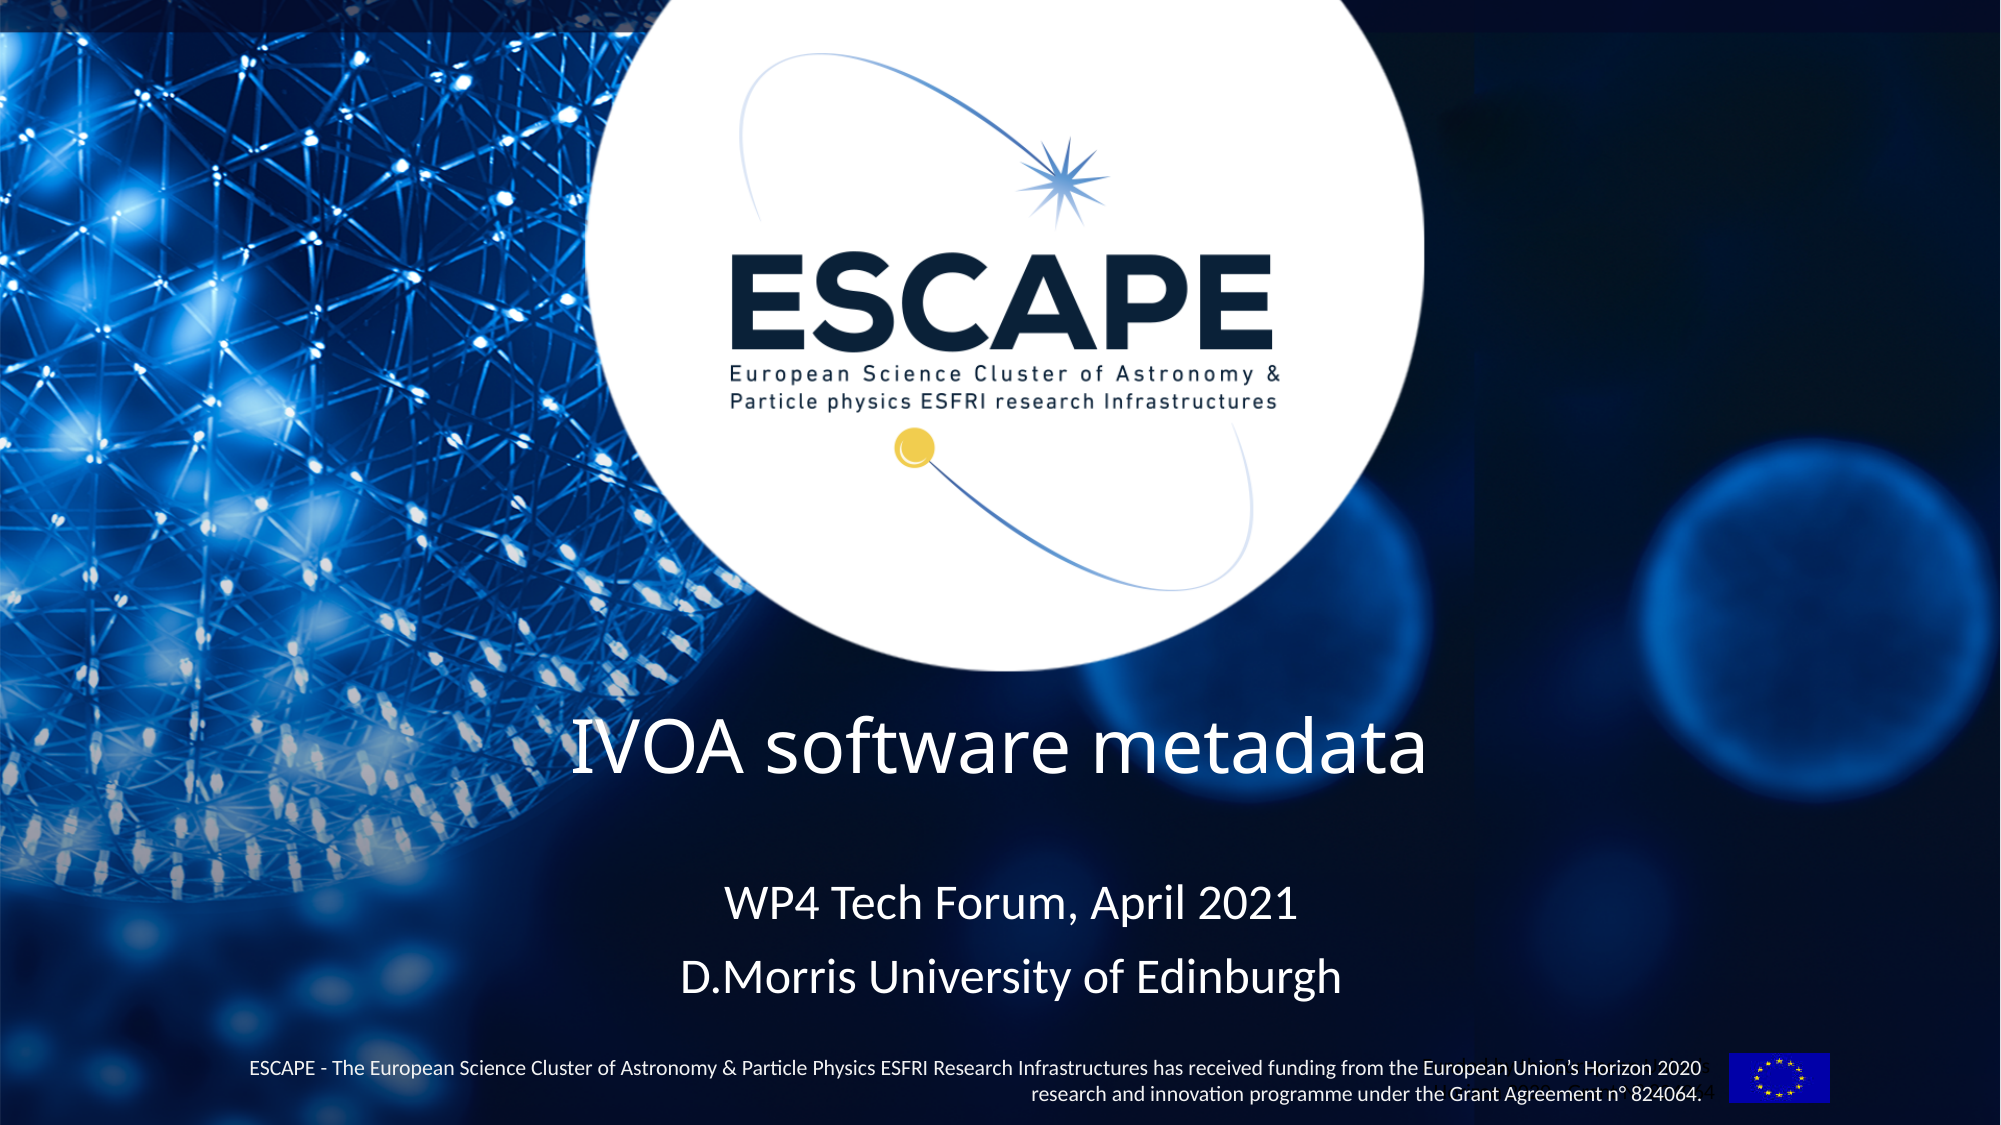

# IVOA software metadata
WP4 Tech Forum, April 2021
D.Morris University of Edinburgh